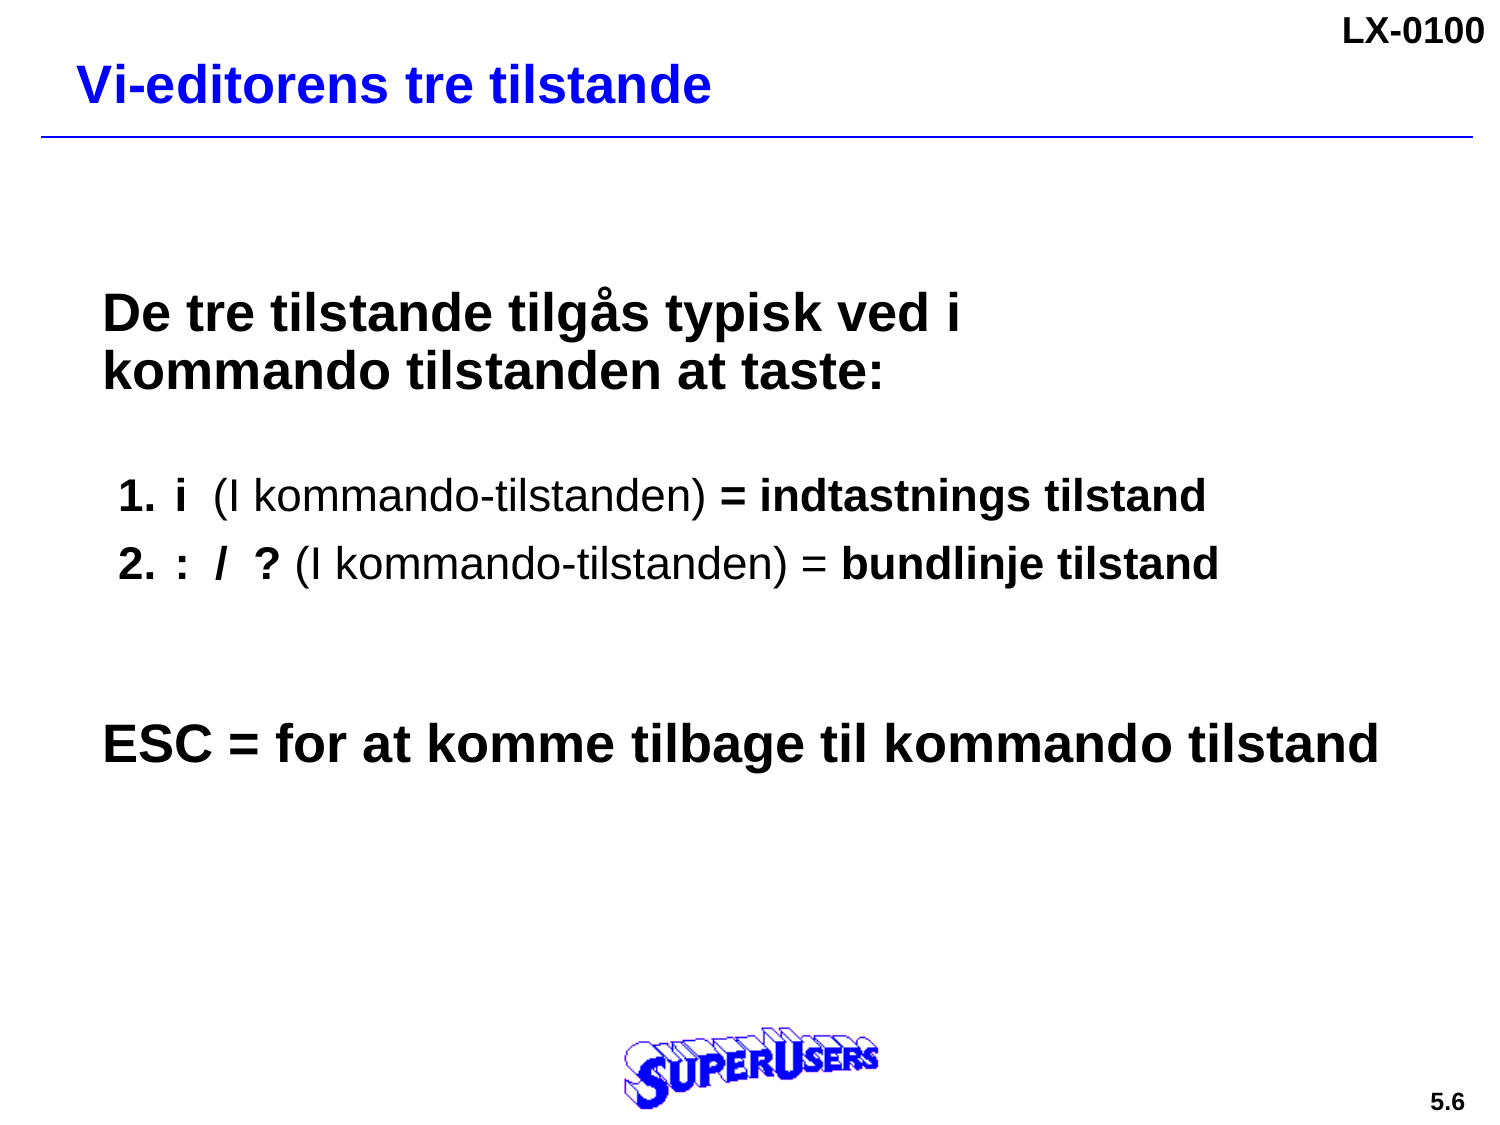

# Vi-editorens tre tilstande
De tre tilstande tilgås typisk ved i
kommando tilstanden at taste:
 i (I kommando-tilstanden) = indtastnings tilstand
 : / ? (I kommando-tilstanden) = bundlinje tilstand
ESC = for at komme tilbage til kommando tilstand